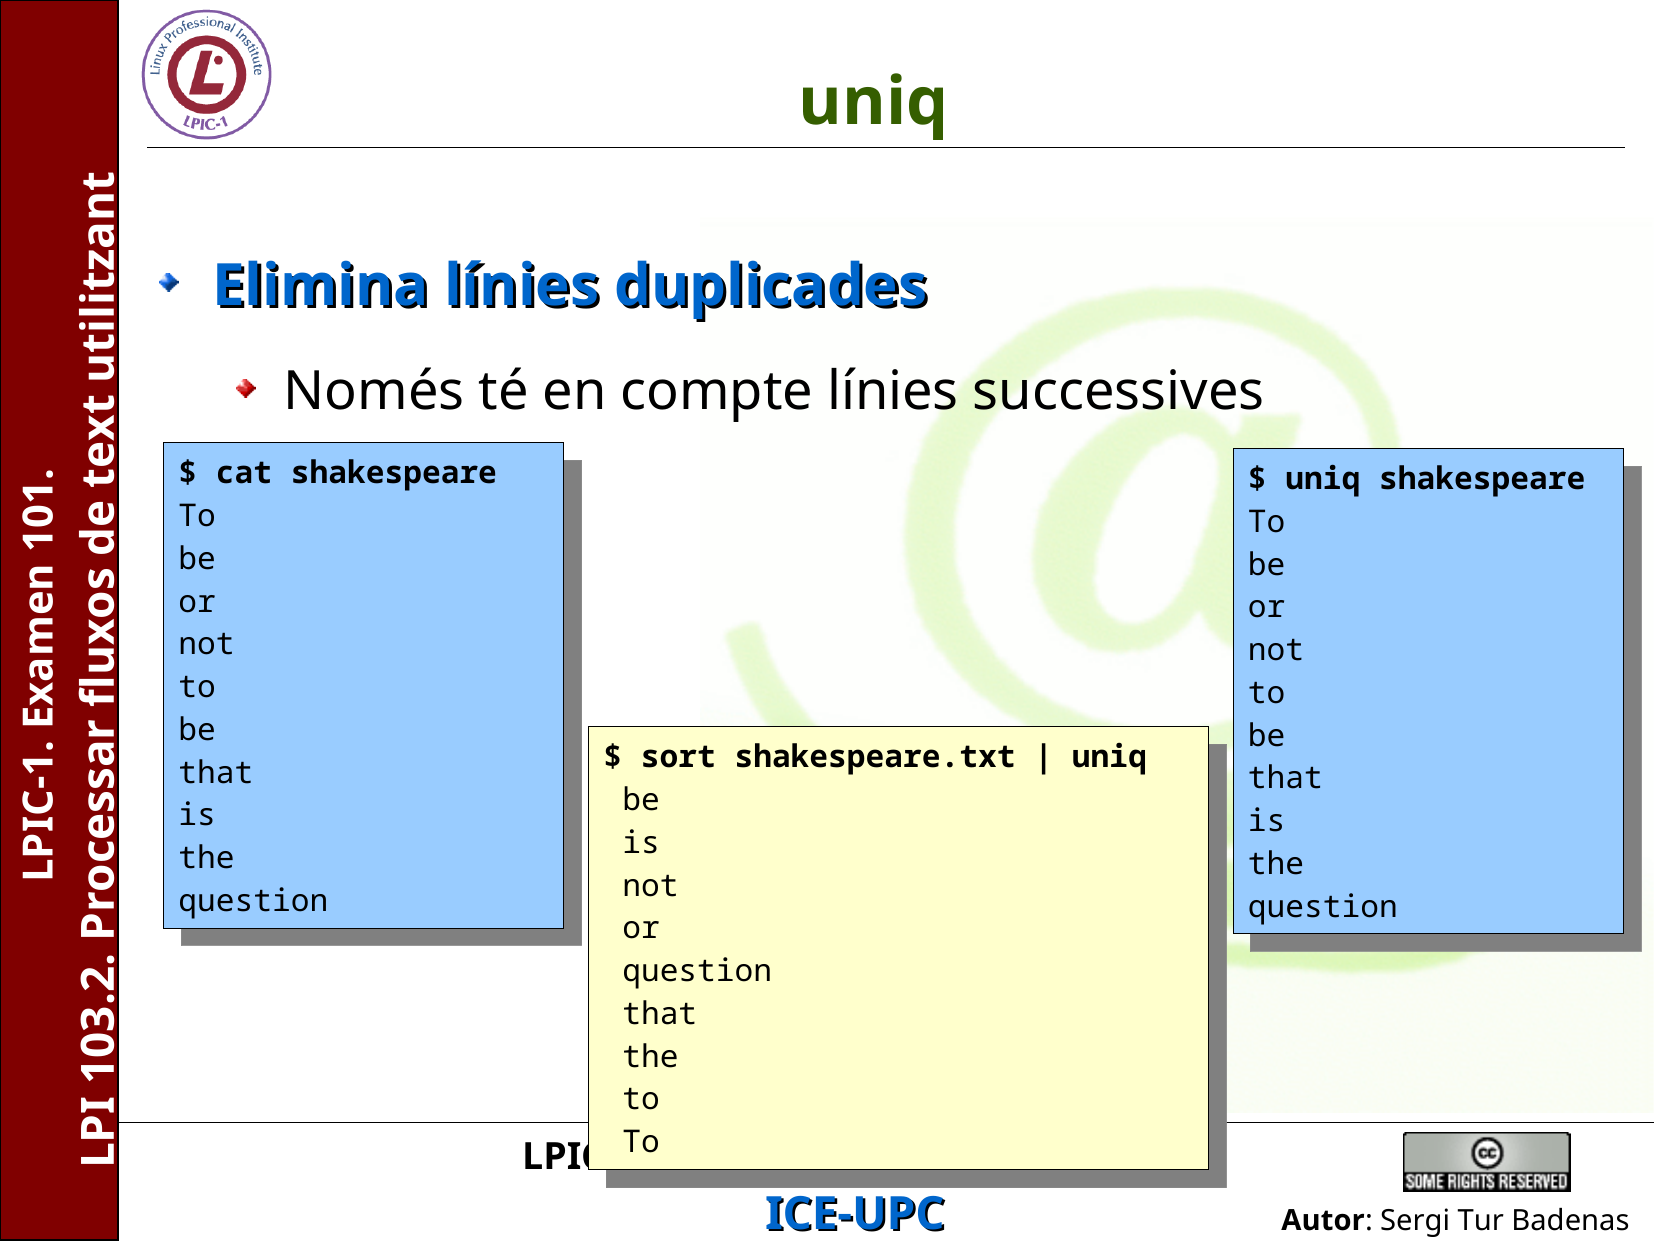

# uniq
Elimina línies duplicades
Només té en compte línies successives
$ cat shakespeare
To
be
or
not
to
be
that
is
the
question
$ uniq shakespeare
To
be
or
not
to
be
that
is
the
question
$ sort shakespeare.txt | uniq
 be
 is
 not
 or
 question
 that
 the
 to
 To